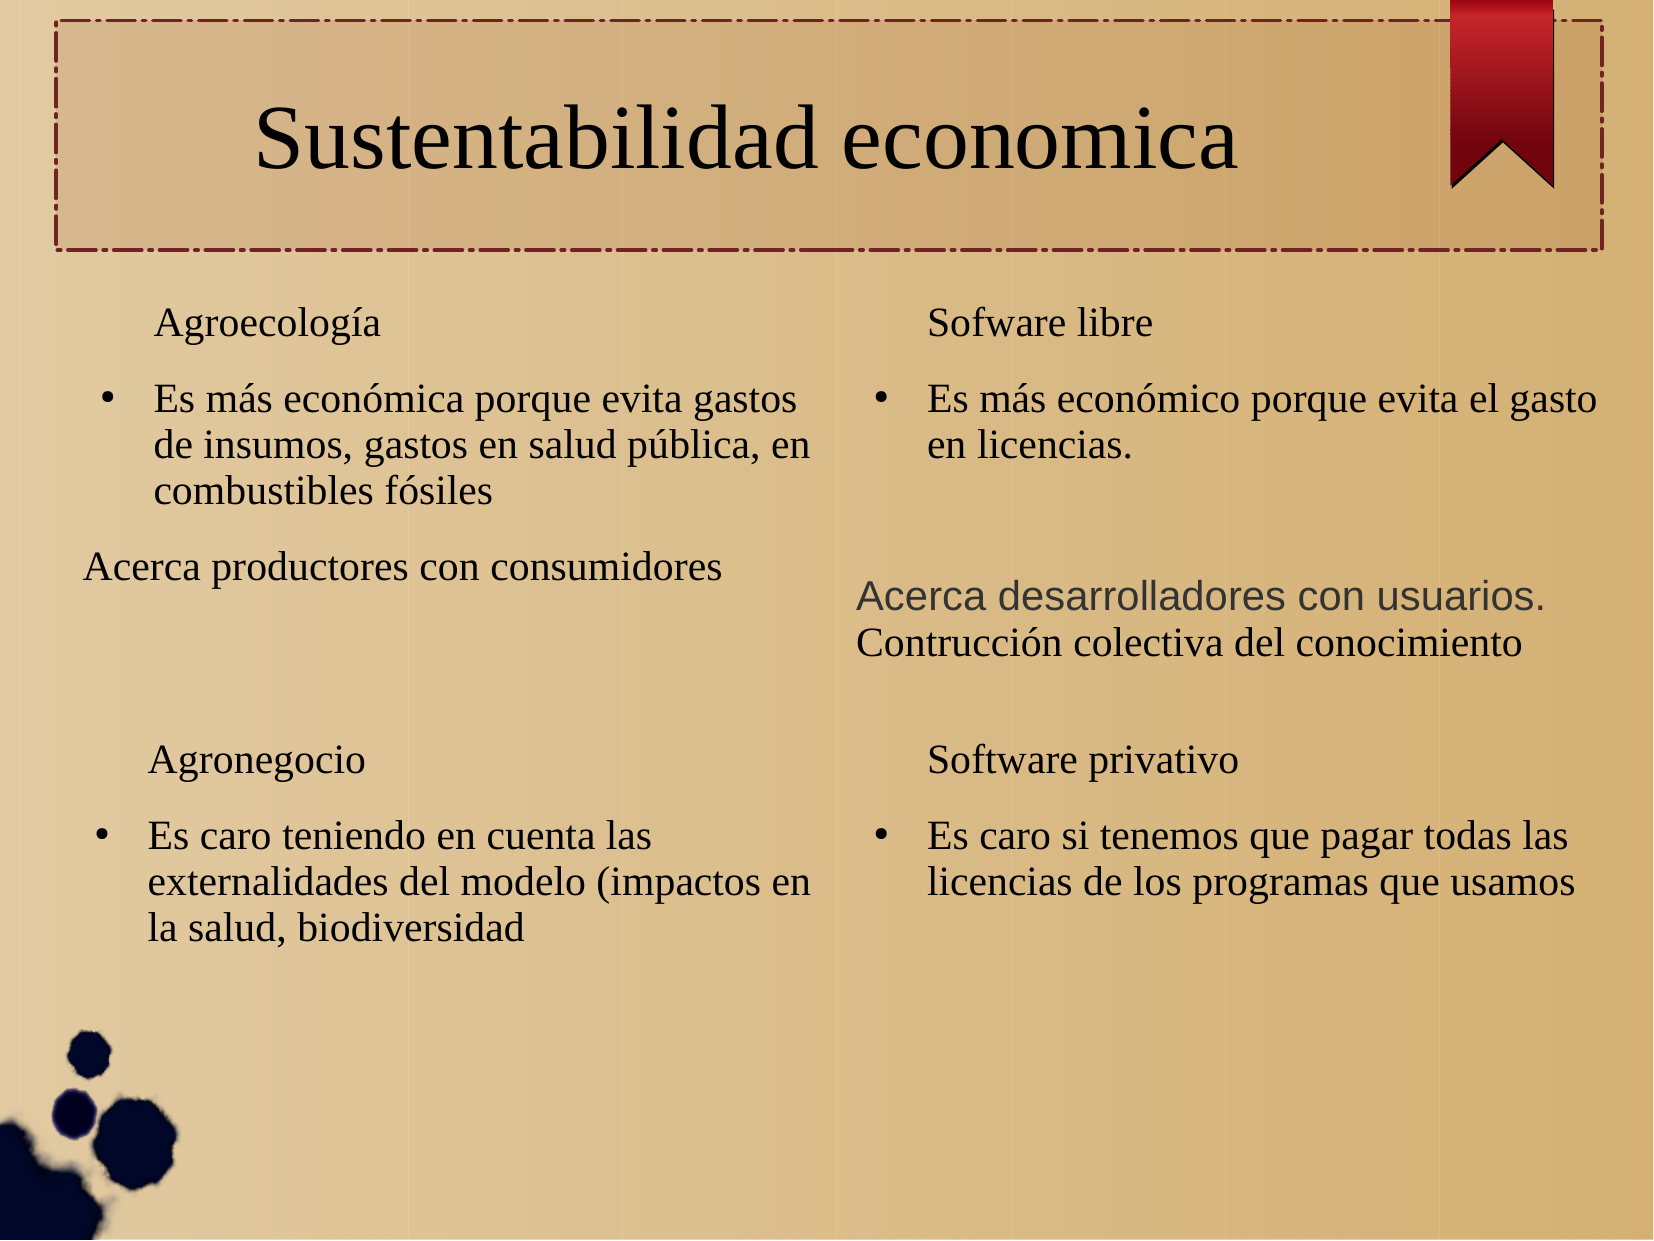

# Sustentabilidad economica
Agroecología
Es más económica porque evita gastos de insumos, gastos en salud pública, en combustibles fósiles
Acerca productores con consumidores
Sofware libre
Es más económico porque evita el gasto en licencias.
Acerca desarrolladores con usuarios. Contrucción colectiva del conocimiento
Agronegocio
Es caro teniendo en cuenta las externalidades del modelo (impactos en la salud, biodiversidad
Software privativo
Es caro si tenemos que pagar todas las licencias de los programas que usamos